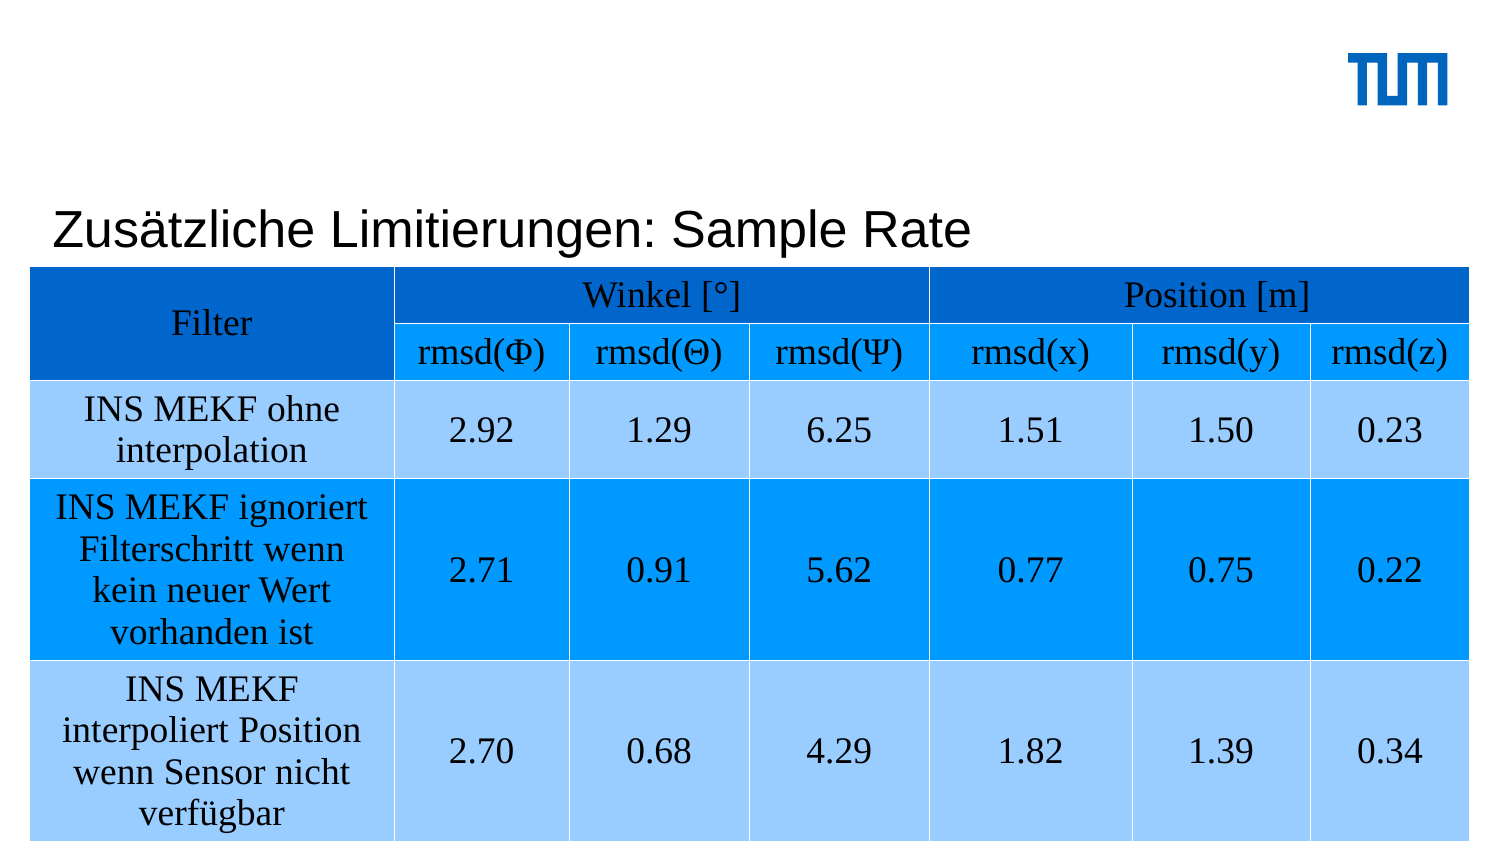

# Zusätzliche Limitierungen: Sample Rate
| Filter | Winkel [°] | | | Position [m] | | |
| --- | --- | --- | --- | --- | --- | --- |
| | rmsd(Φ) | rmsd(Θ) | rmsd(Ψ) | rmsd(x) | rmsd(y) | rmsd(z) |
| INS MEKF ohne interpolation | 2.92 | 1.29 | 6.25 | 1.51 | 1.50 | 0.23 |
| INS MEKF ignoriert Filterschritt wenn kein neuer Wert vorhanden ist | 2.71 | 0.91 | 5.62 | 0.77 | 0.75 | 0.22 |
| INS MEKF interpoliert Position wenn Sensor nicht verfügbar | 2.70 | 0.68 | 4.29 | 1.82 | 1.39 | 0.34 |